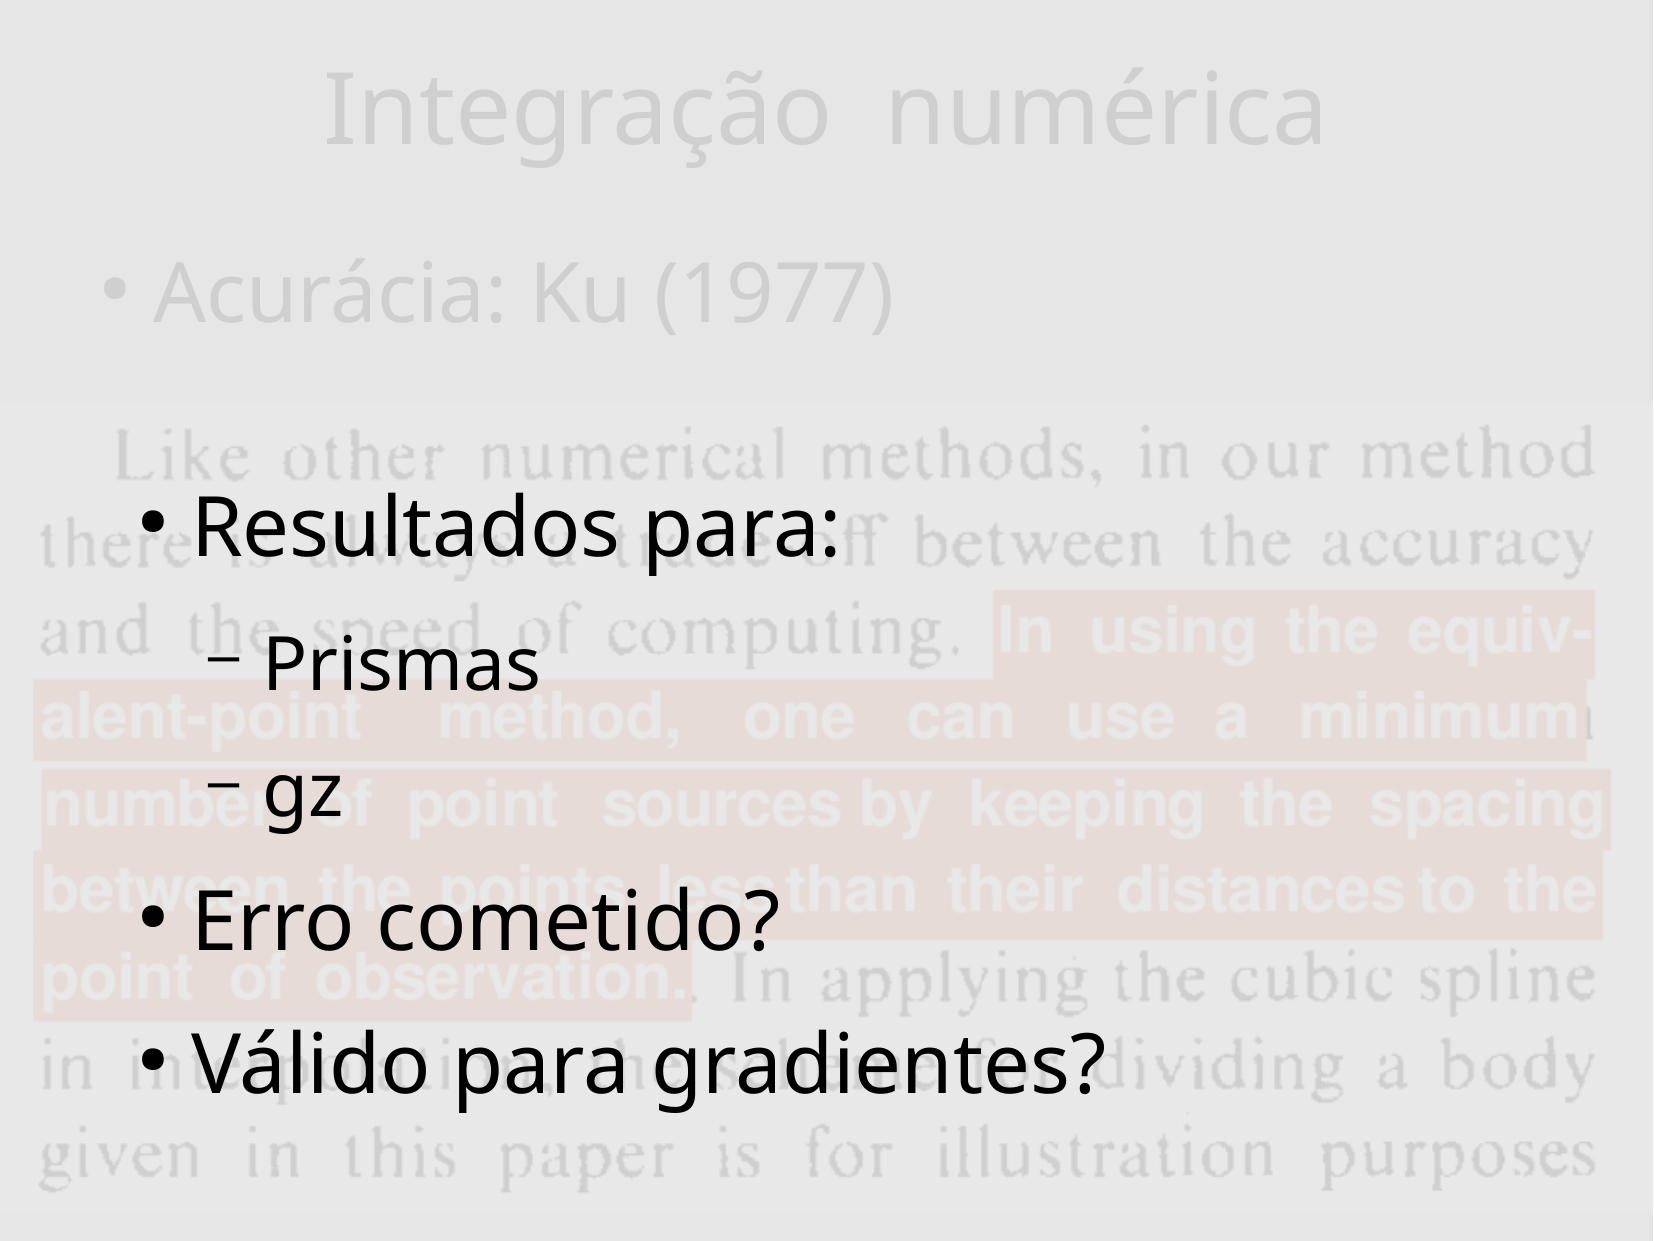

# Integração numérica
Acurácia: Ku (1977)
Resultados para:
Prismas
gz
Erro cometido?
Válido para gradientes?